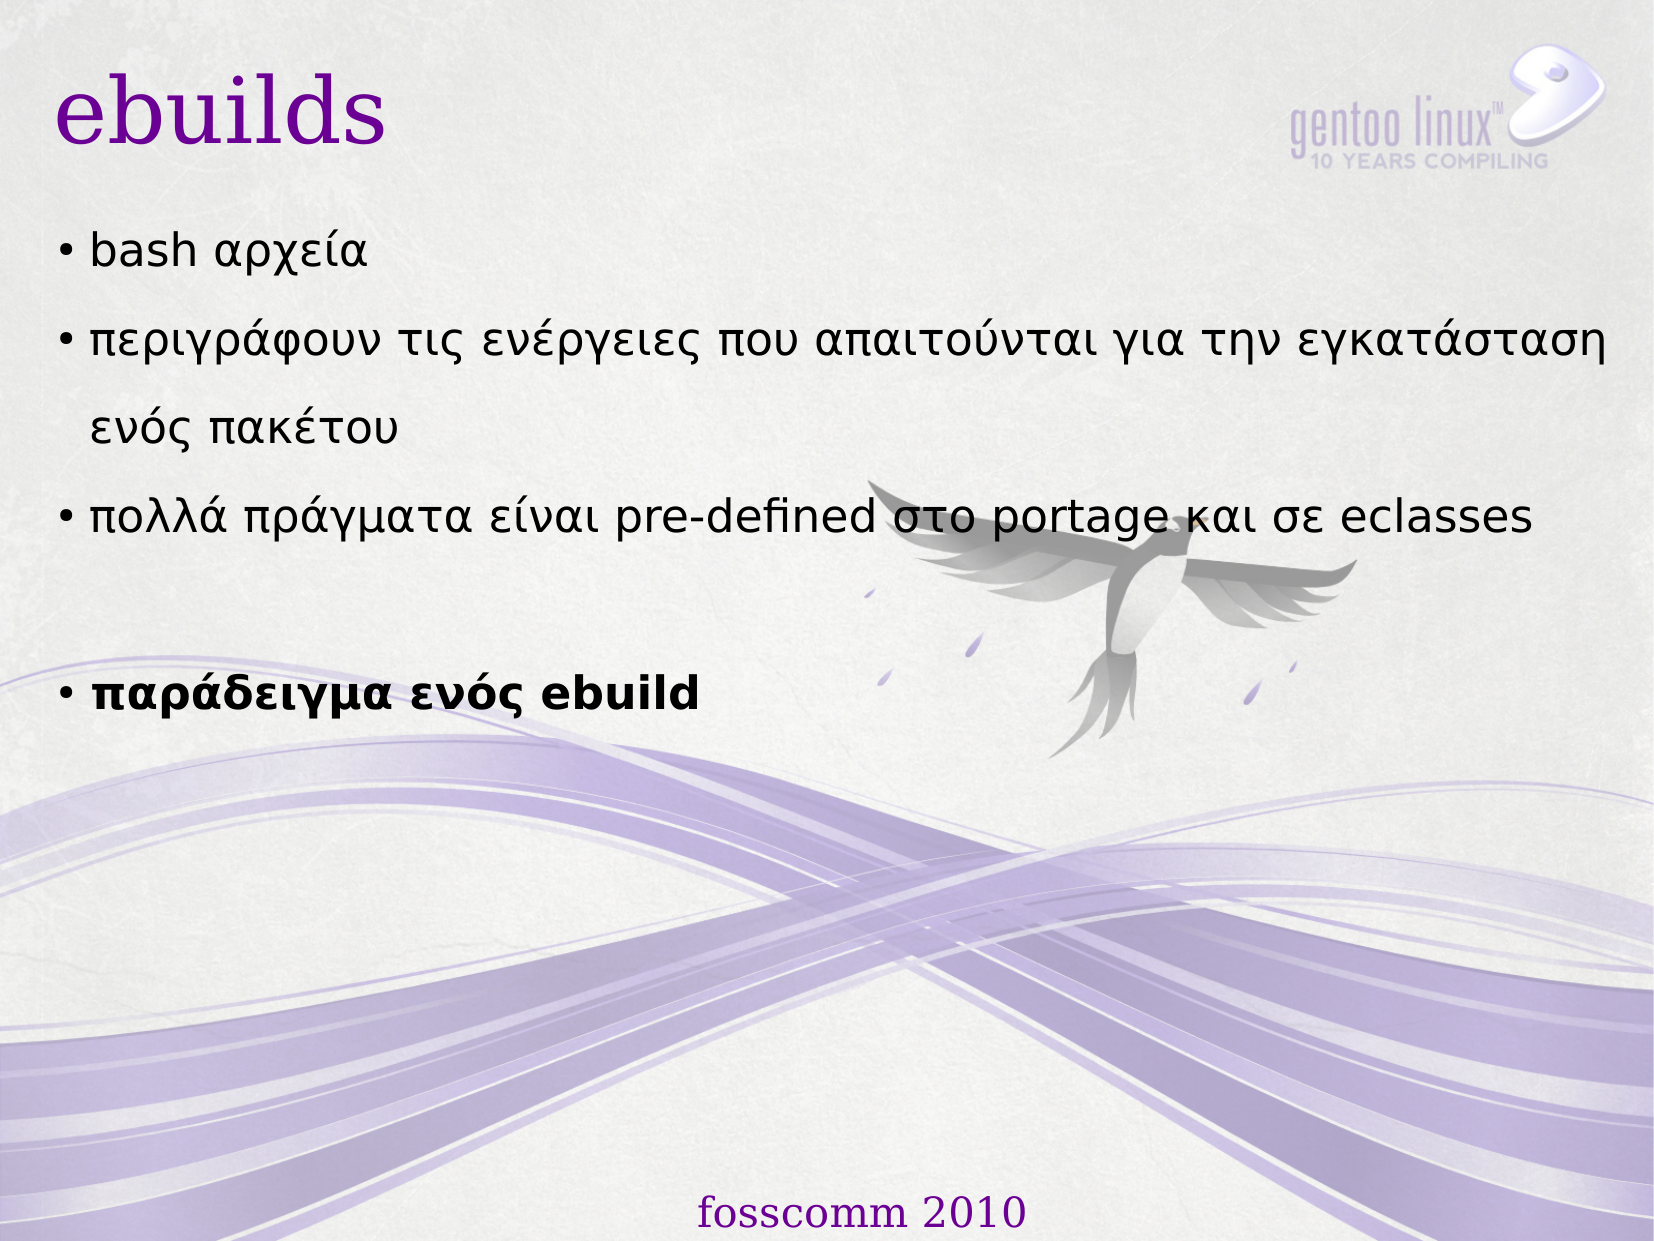

# ebuilds
 bash αρχεία
 περιγράφουν τις ενέργειες που απαιτούνται για την εγκατάσταση
 ενός πακέτου
 πολλά πράγματα είναι pre-defined στο portage και σε eclasses
 παράδειγμα ενός ebuild
fosscomm 2010